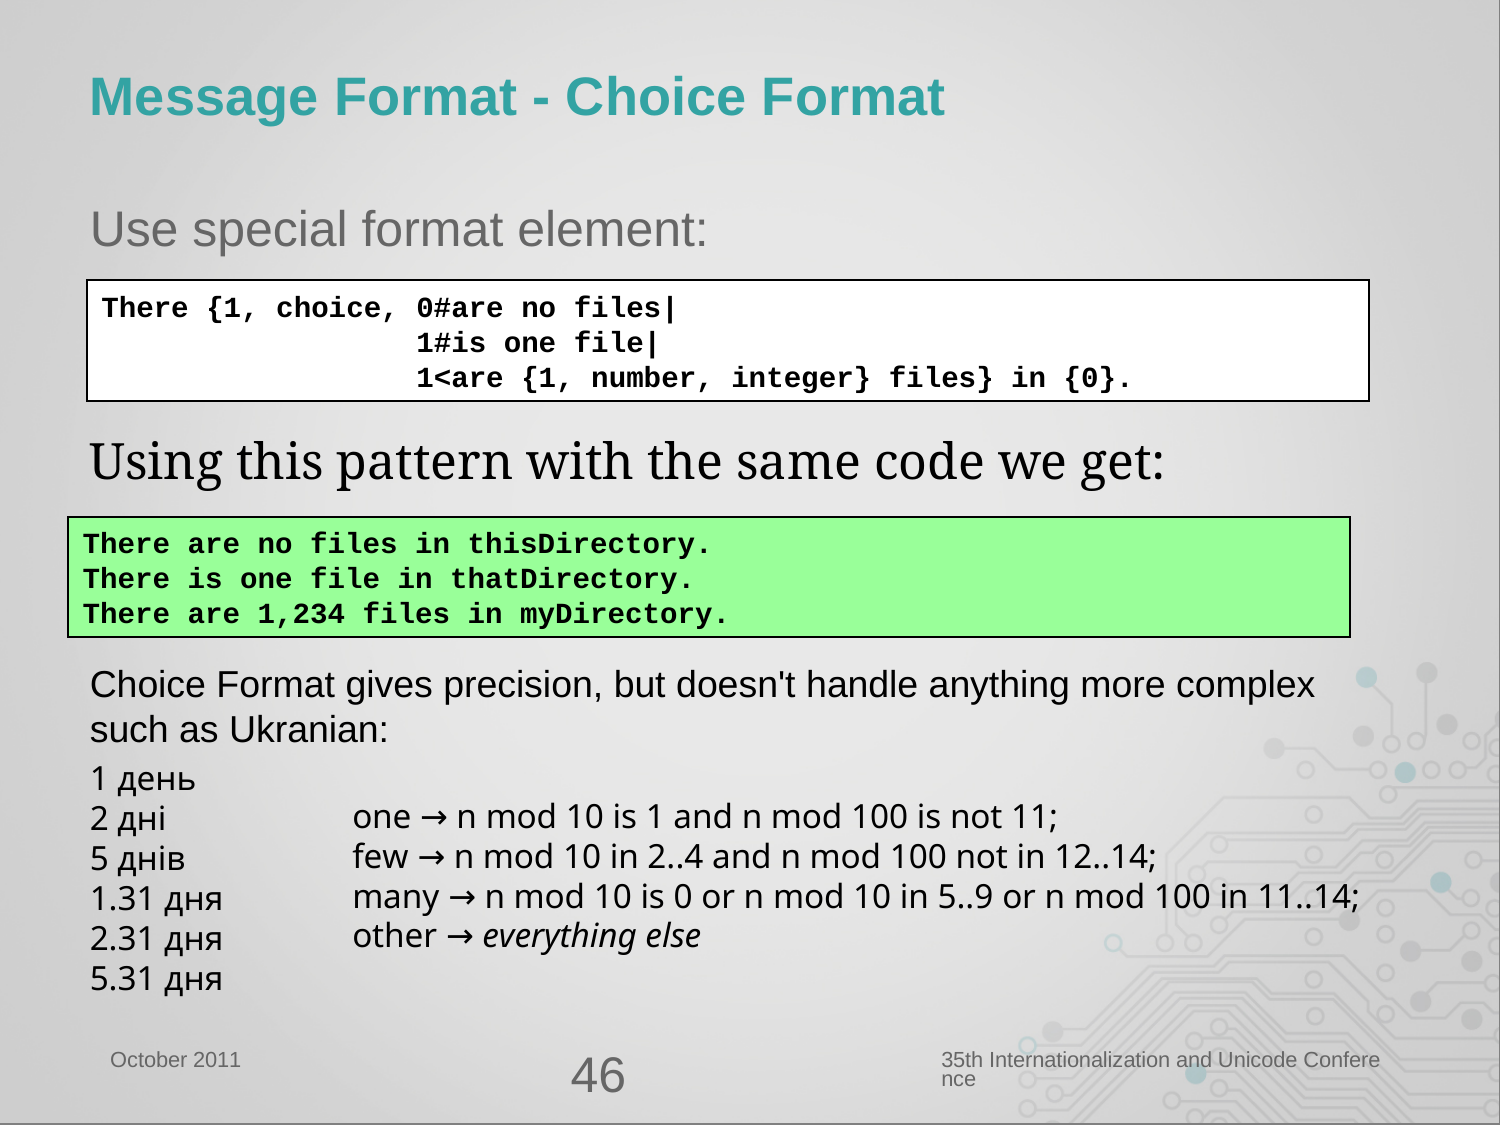

# Message Format - Choice Format
Use special format element:
There {1, choice, 0#are no files|
 1#is one file|
 1<are {1, number, integer} files} in {0}.
Using this pattern with the same code we get:
There are no files in thisDirectory.
There is one file in thatDirectory.
There are 1,234 files in myDirectory.
Choice Format gives precision, but doesn't handle anything more complex such as Ukranian:
1 день
2 дні
5 днів
1.31 дня
2.31 дня
5.31 дня
one → n mod 10 is 1 and n mod 100 is not 11;
few → n mod 10 in 2..4 and n mod 100 not in 12..14;
many → n mod 10 is 0 or n mod 10 in 5..9 or n mod 100 in 11..14;
other → everything else
October 2011
46
35th Internationalization and Unicode Conference